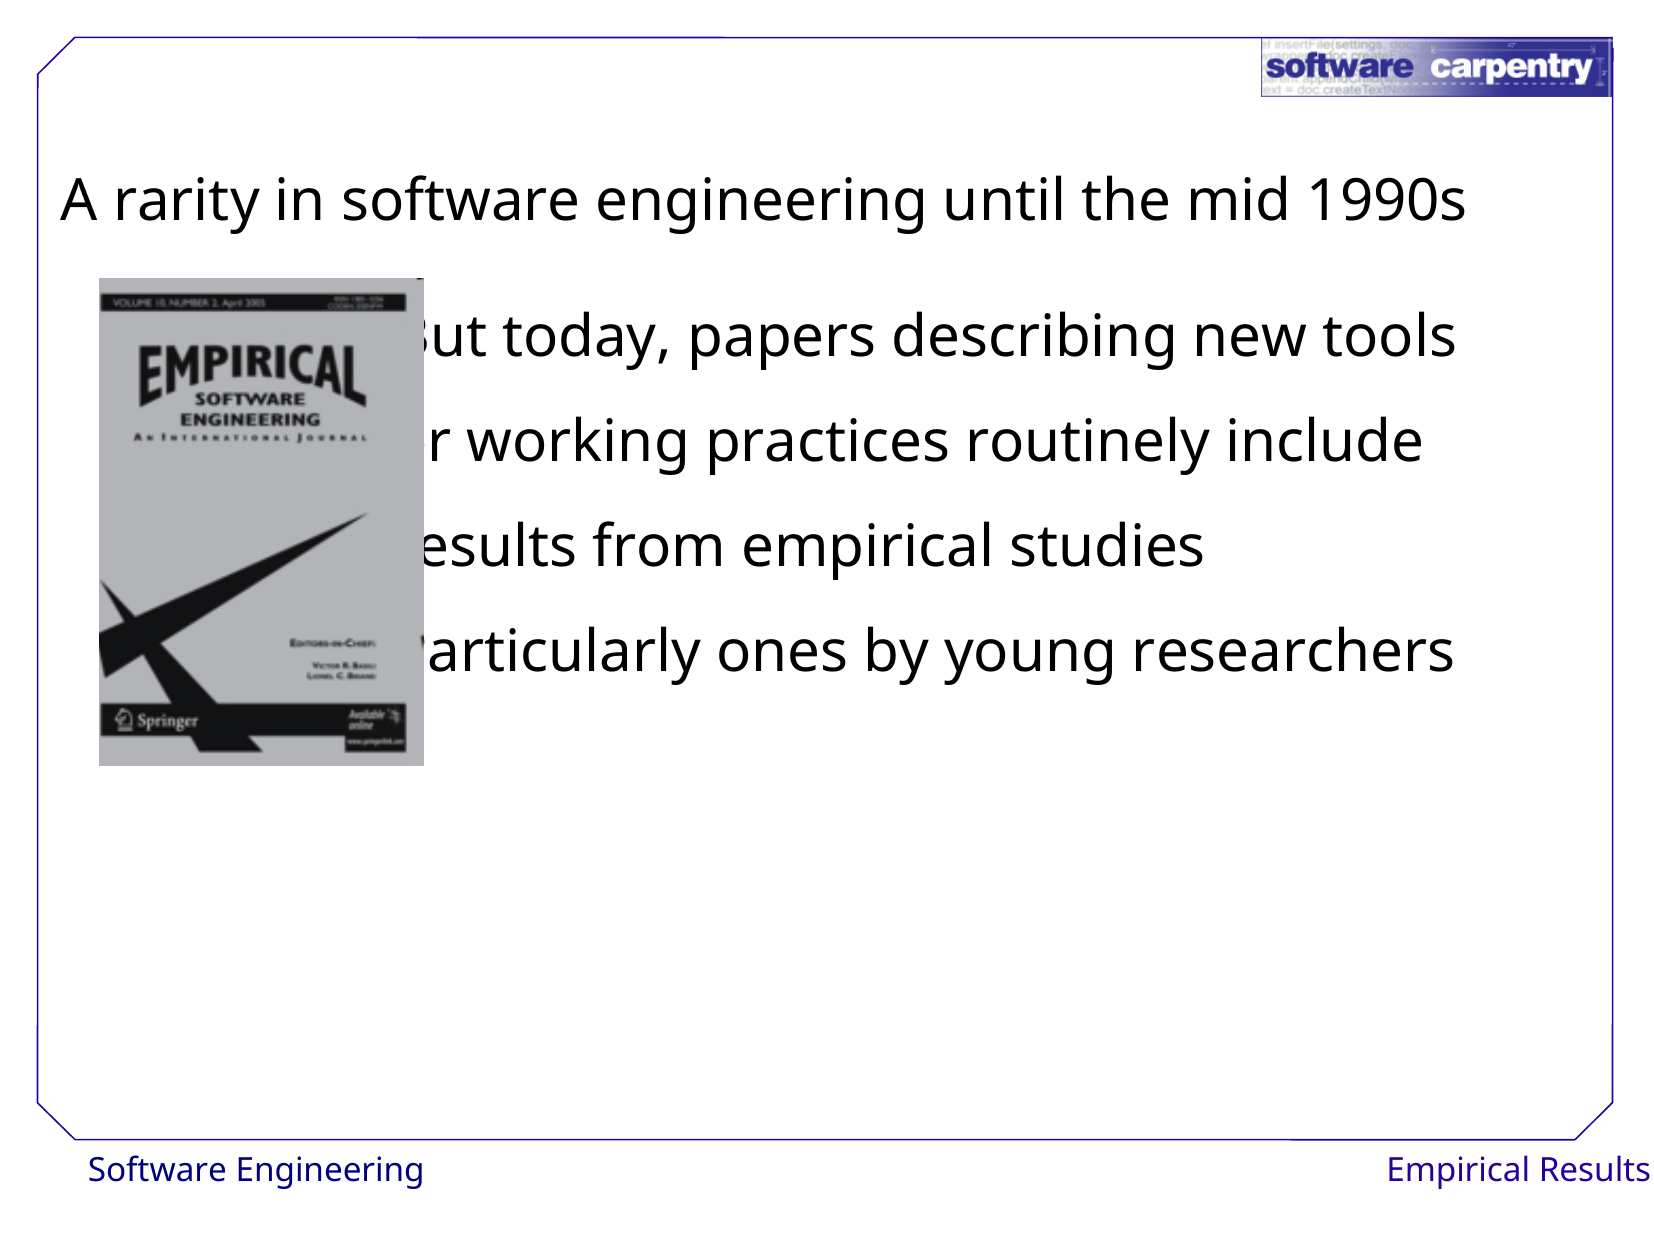

A rarity in software engineering until the mid 1990s
But today, papers describing new tools
or working practices routinely include
results from empirical studies
Particularly ones by young researchers